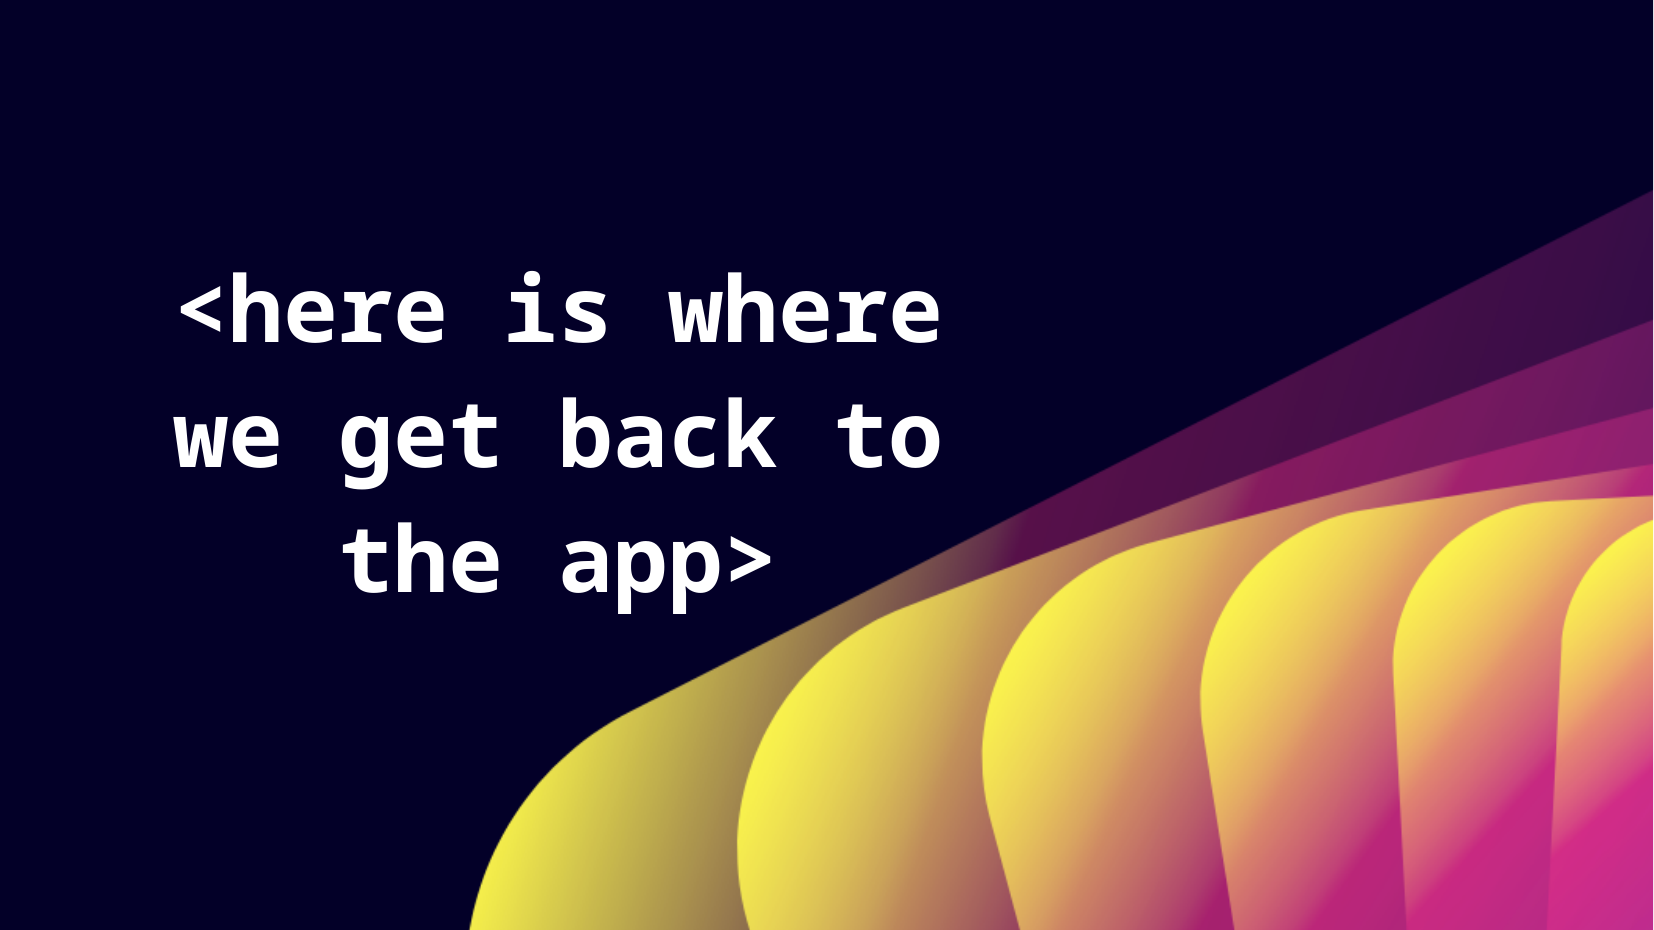

# <here is where we get back to the app>